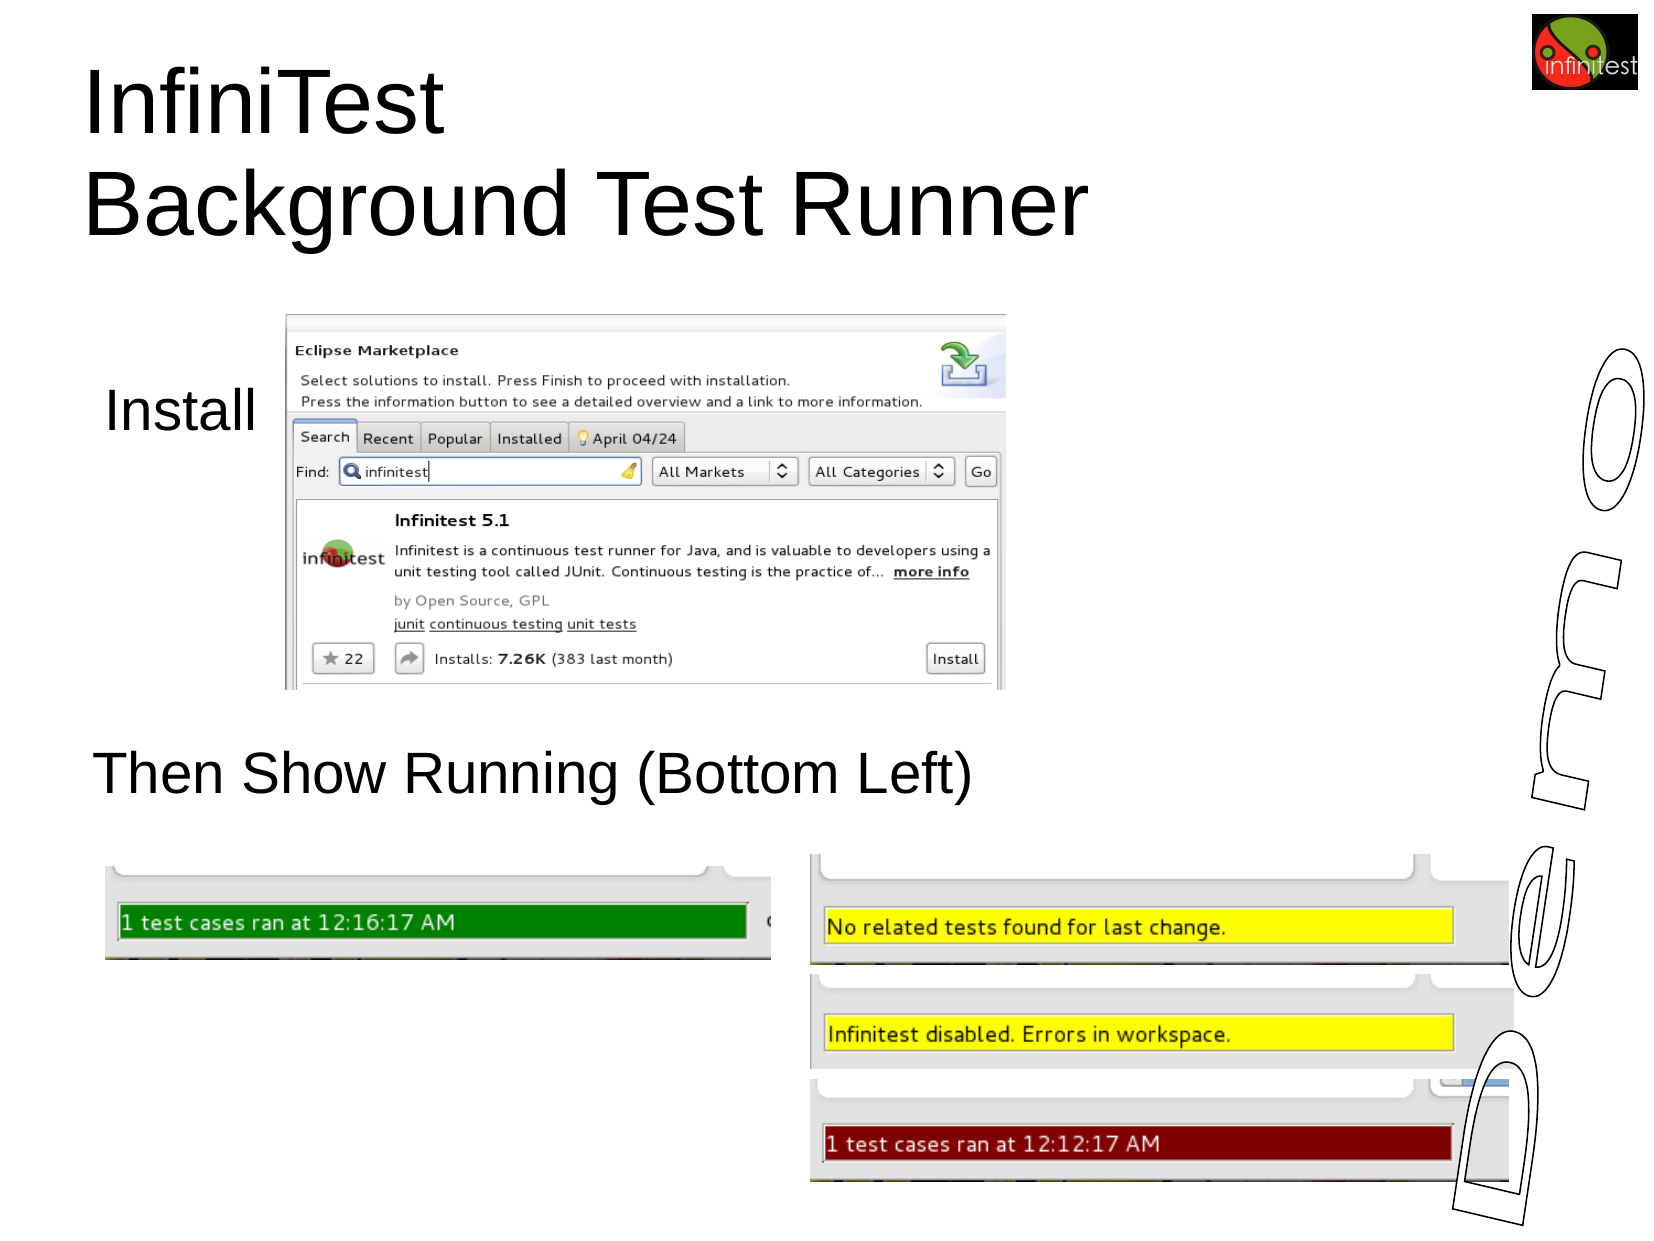

# InfiniTest Background Test Runner
Install
Then Show Running (Bottom Left)
Demo